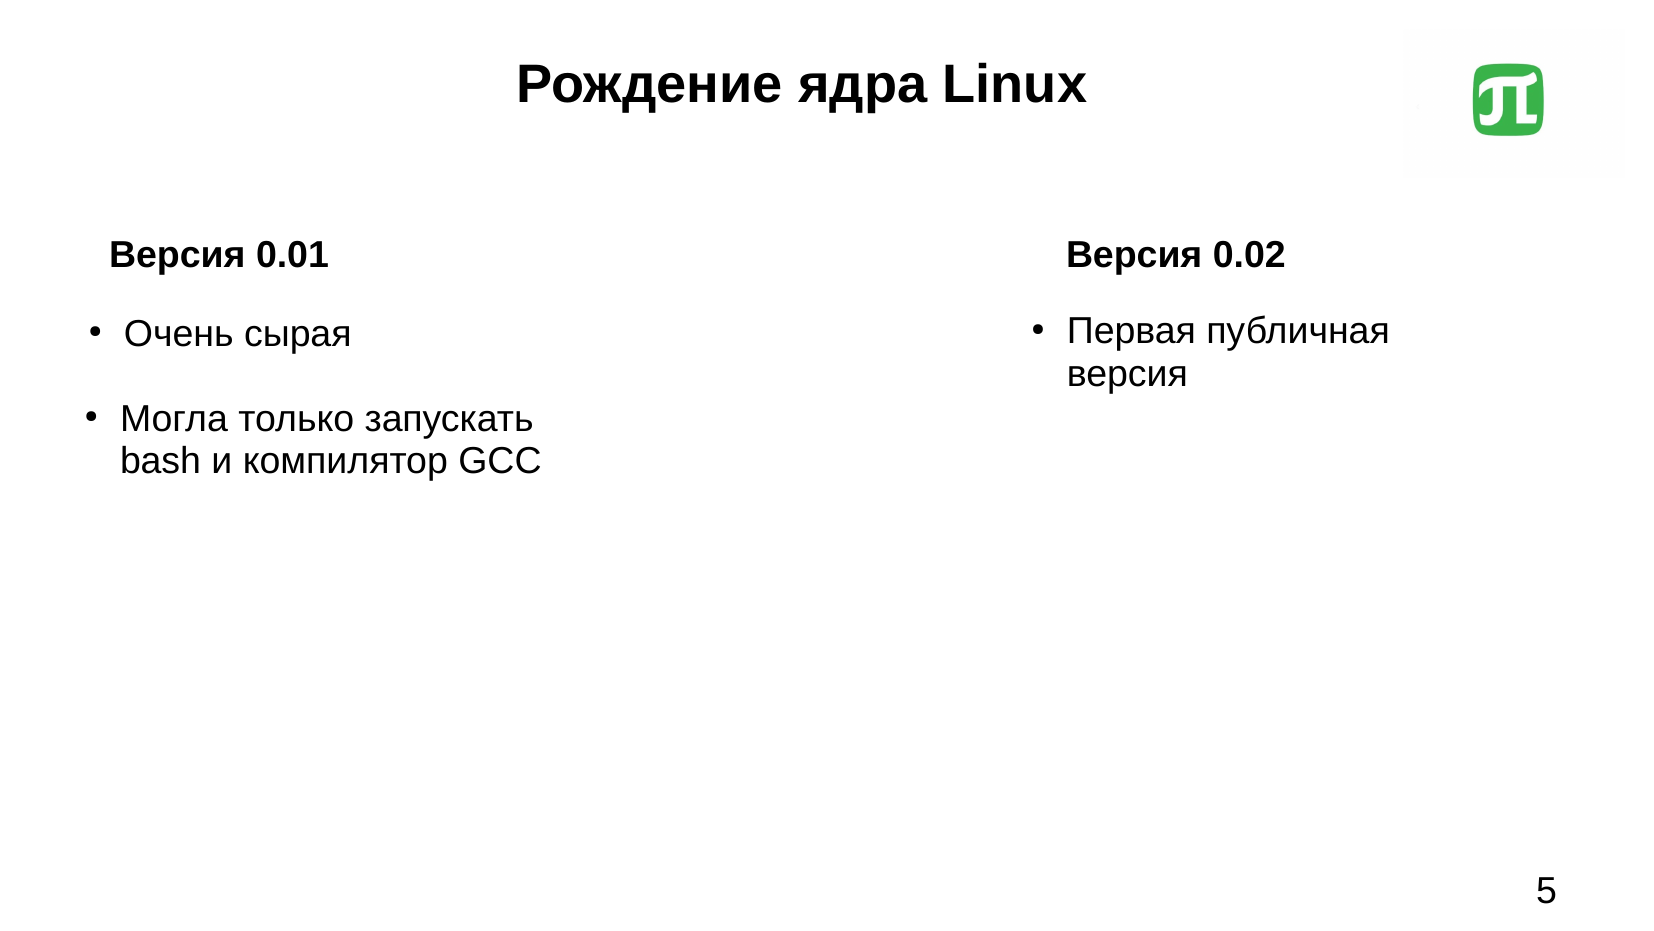

Рождение ядра Linux
Версия 0.01
Версия 0.02
Первая публичная версия
Очень сырая
Могла только запускать bash и компилятор GCC